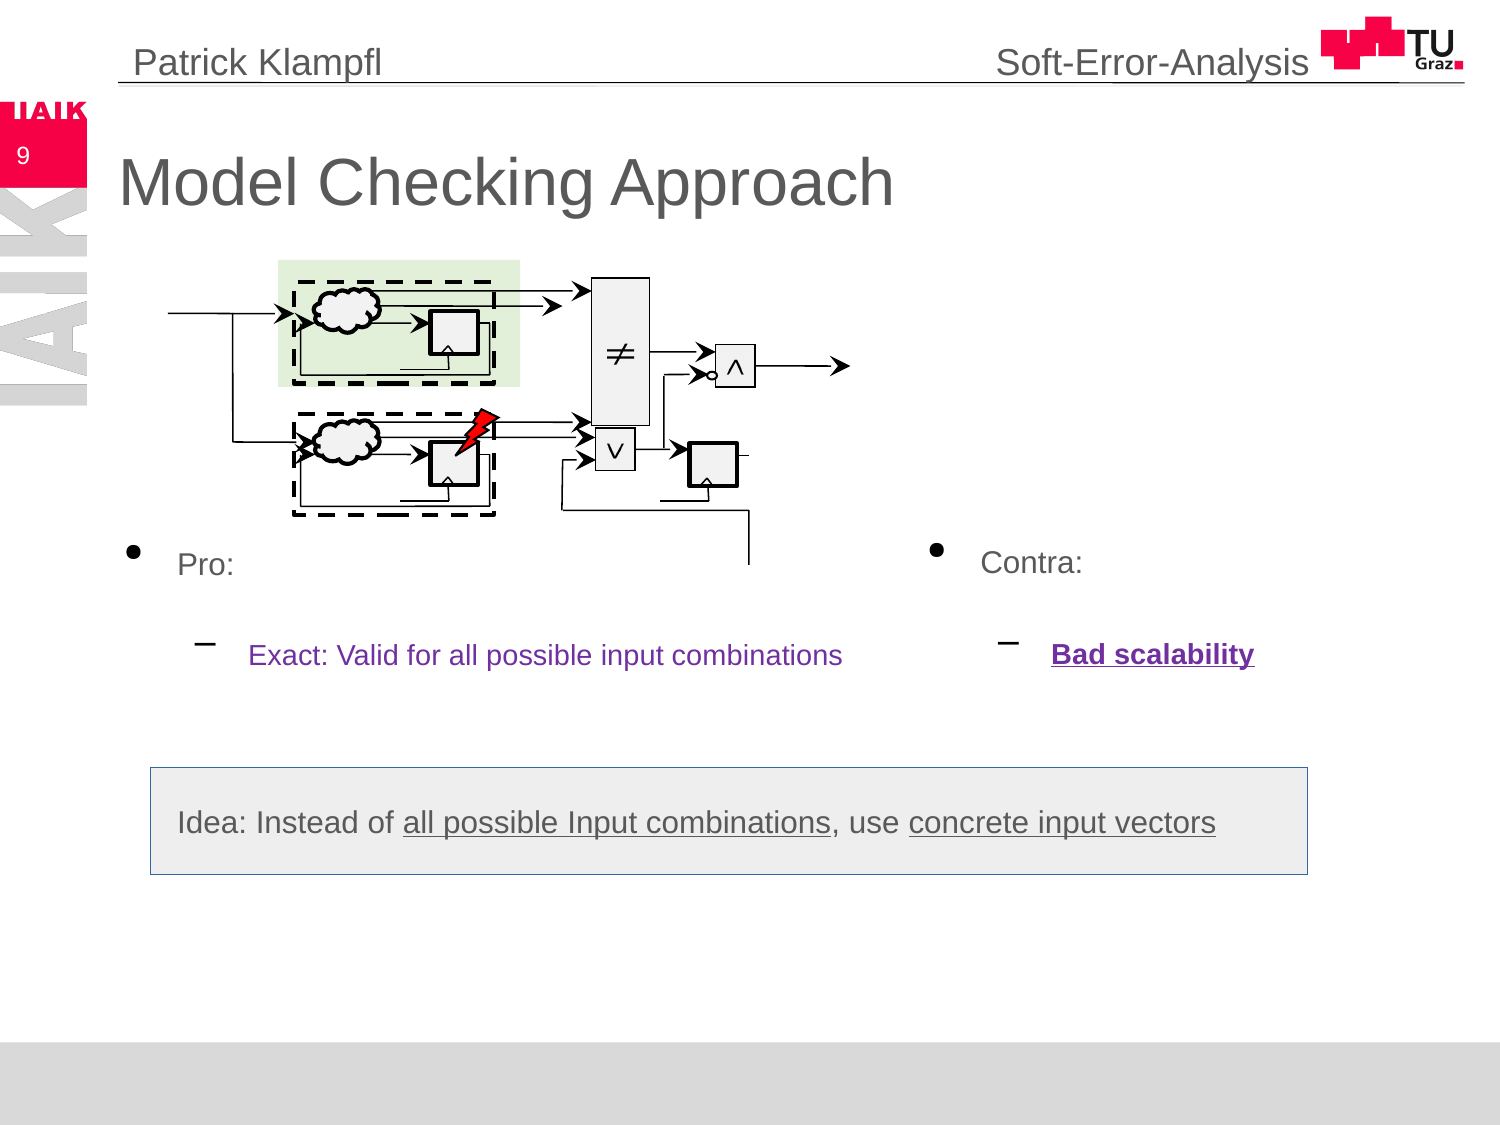

# Model Checking Approach
Contra:
Bad scalability
Pro:
Exact: Valid for all possible input combinations
Idea: Instead of all possible Input combinations, use concrete input vectors